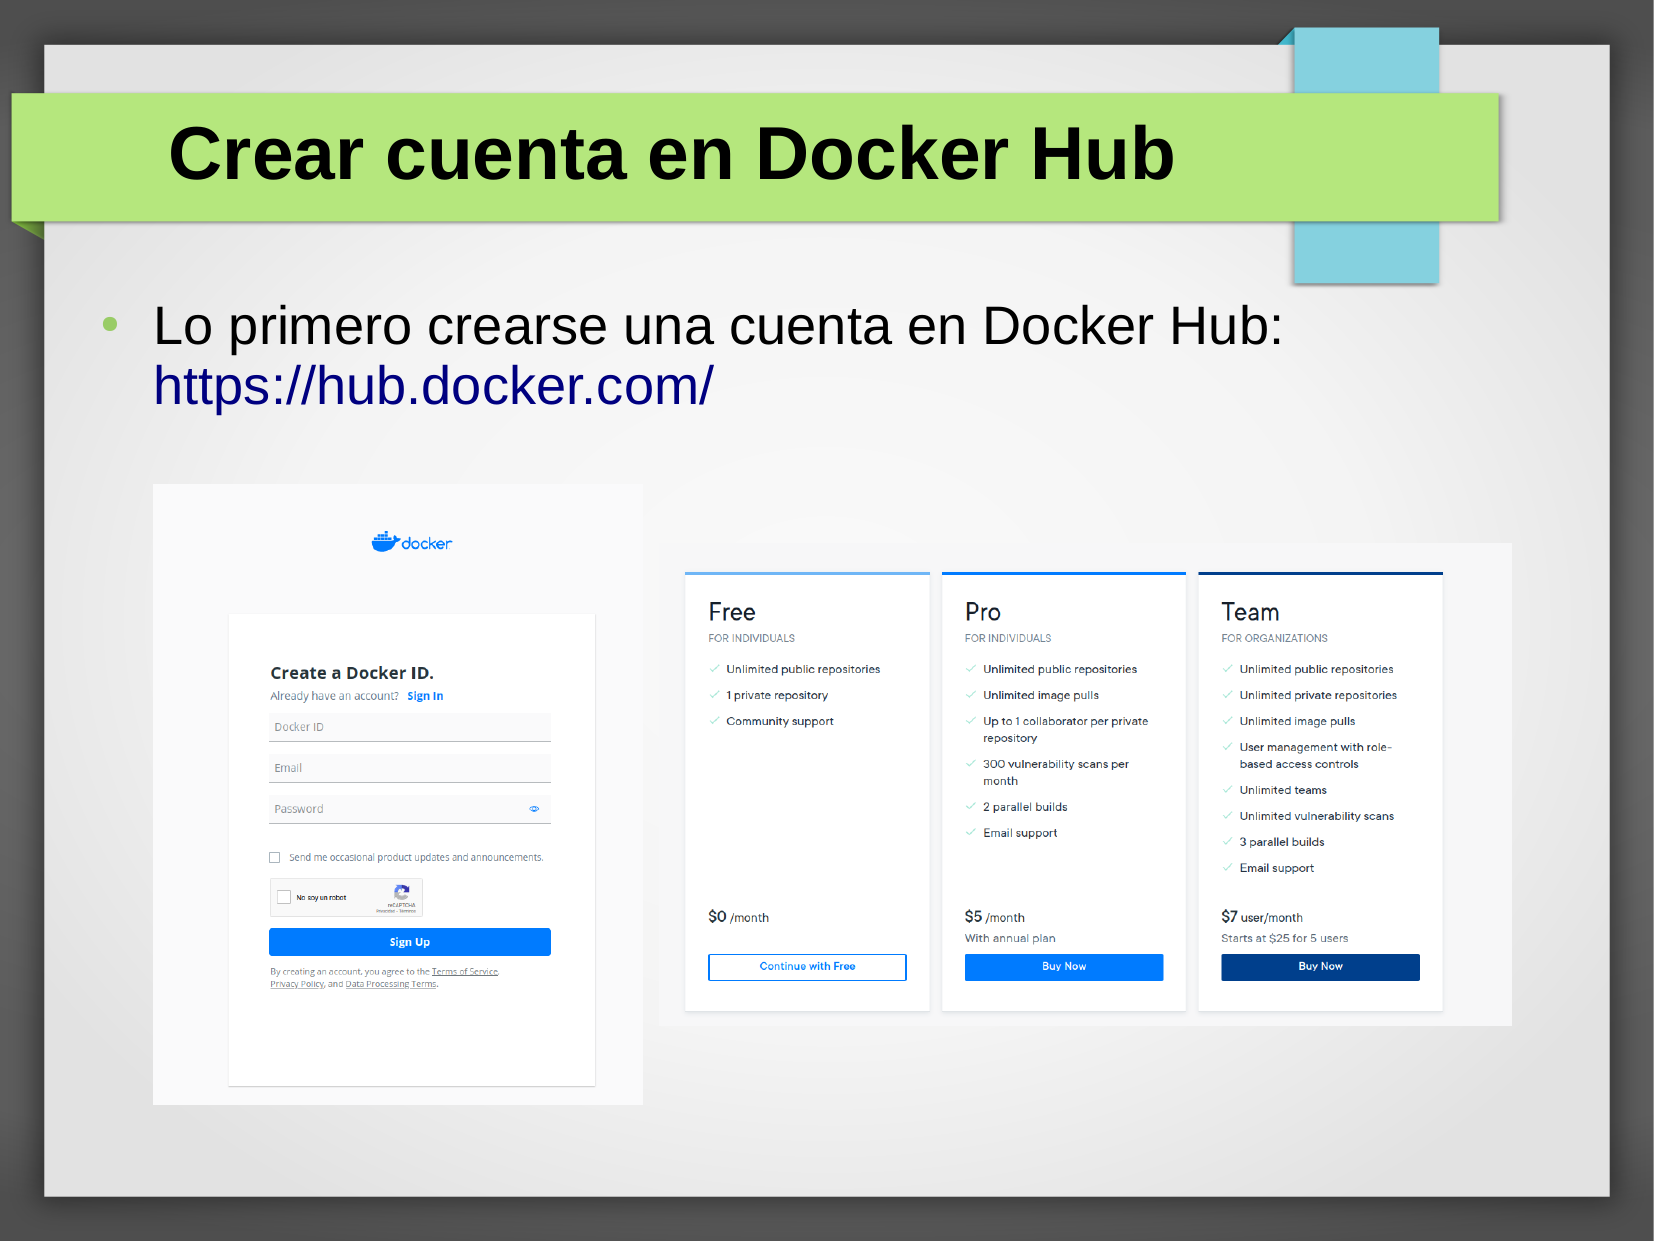

# Crear cuenta en Docker Hub
Lo primero crearse una cuenta en Docker Hub: https://hub.docker.com/